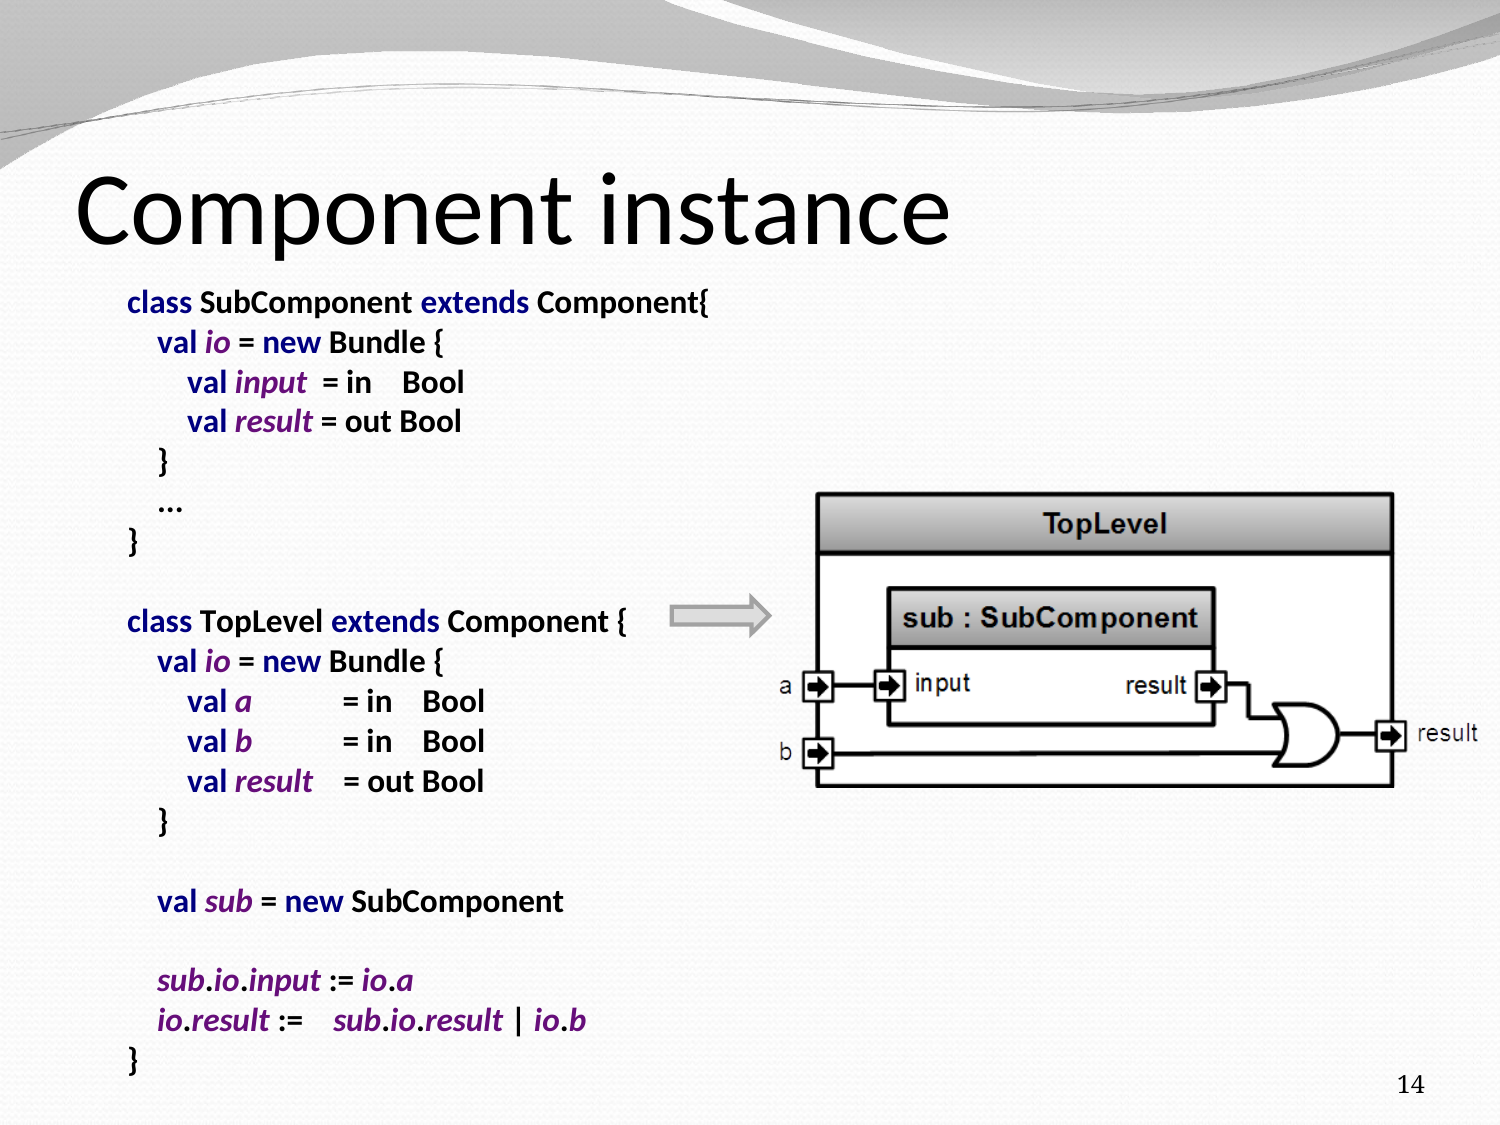

# Component instance
class SubComponent extends Component{
 val io = new Bundle {
 val input = in Bool
 val result = out Bool
 }
 ...
}
class TopLevel extends Component {
 val io = new Bundle {
 val a = in Bool
 val b = in Bool
 val result = out Bool
 }
 val sub = new SubComponent
 sub.io.input := io.a
 io.result := sub.io.result | io.b
}